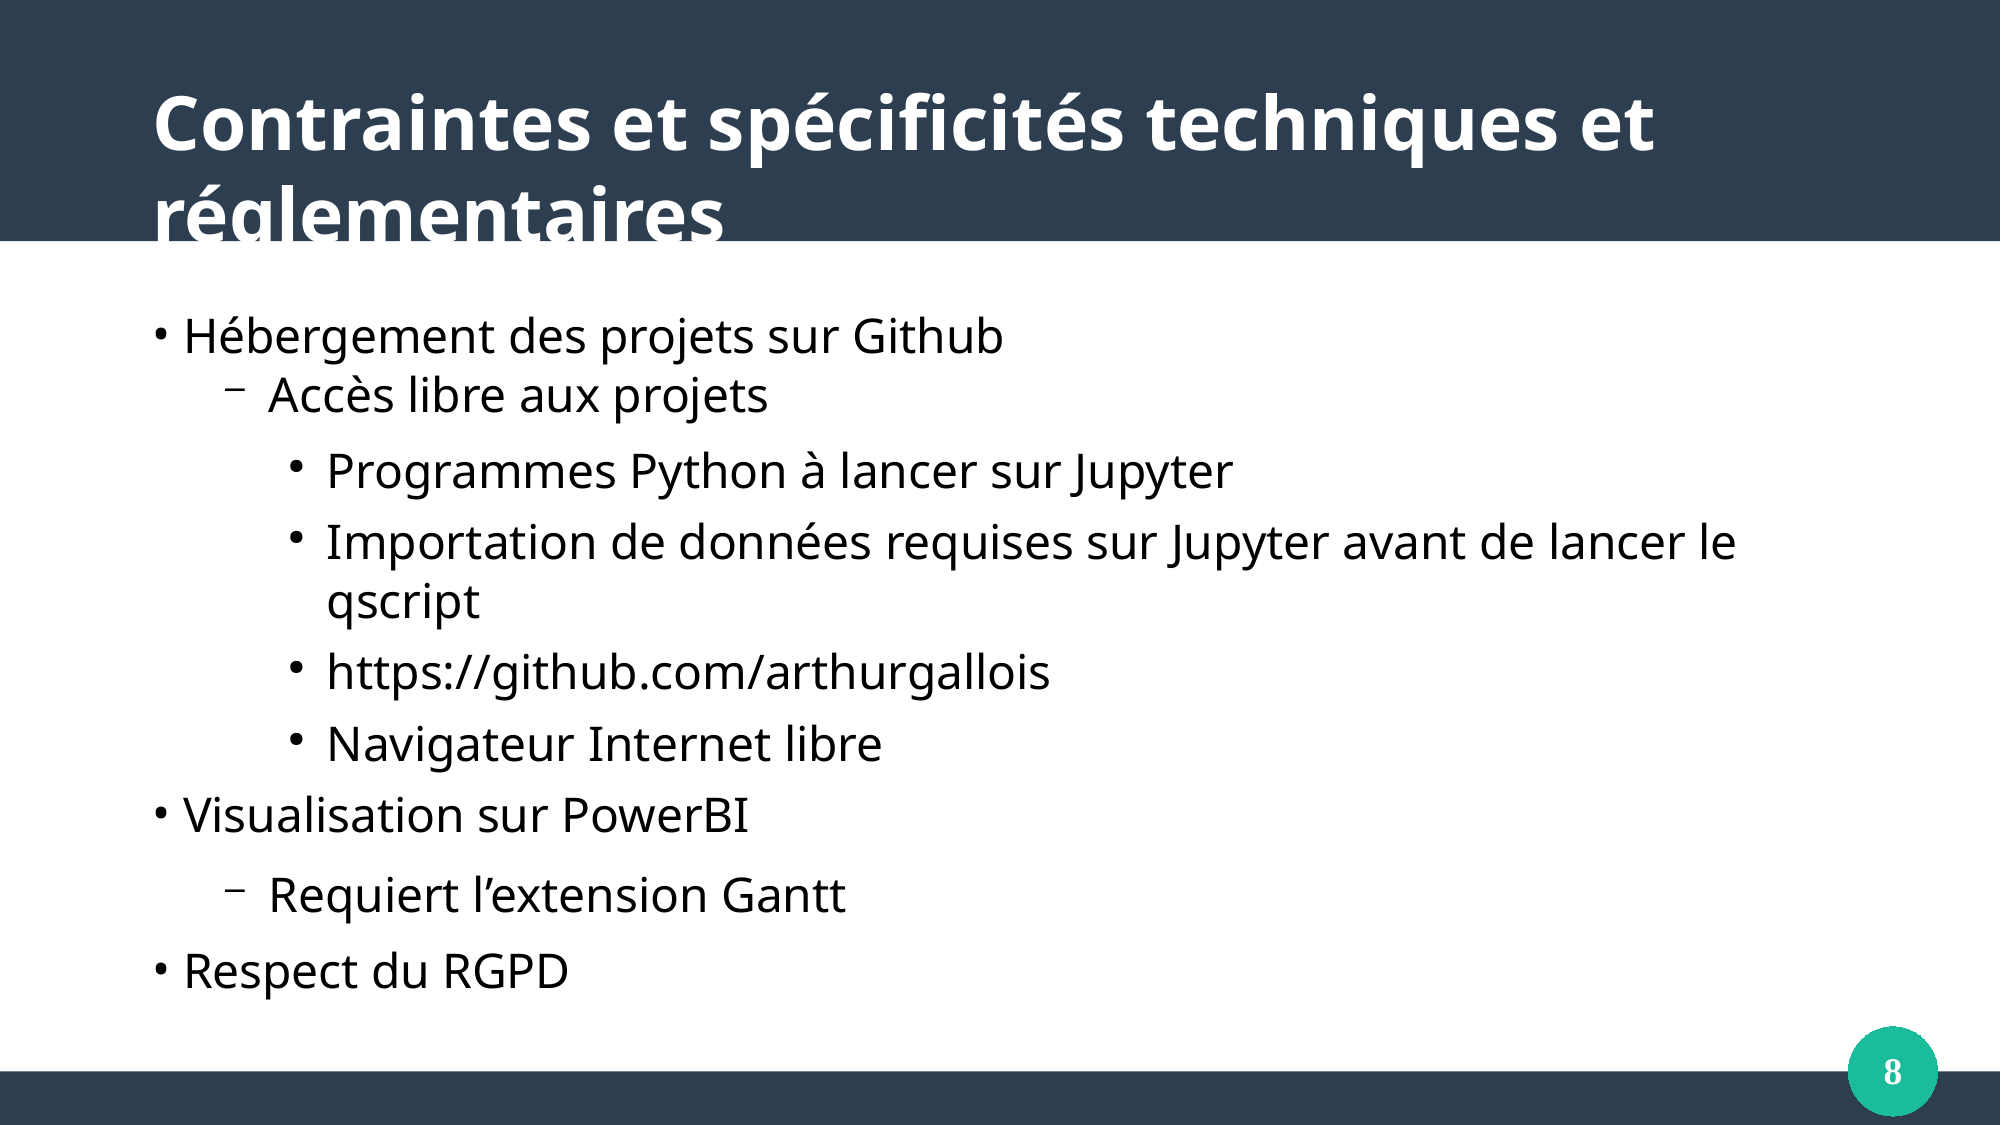

# Contraintes et spécificités techniques et réglementaires
Hébergement des projets sur Github
Accès libre aux projets
Programmes Python à lancer sur Jupyter
Importation de données requises sur Jupyter avant de lancer le qscript
https://github.com/arthurgallois
Navigateur Internet libre
Visualisation sur PowerBI
Requiert l’extension Gantt
Respect du RGPD
8